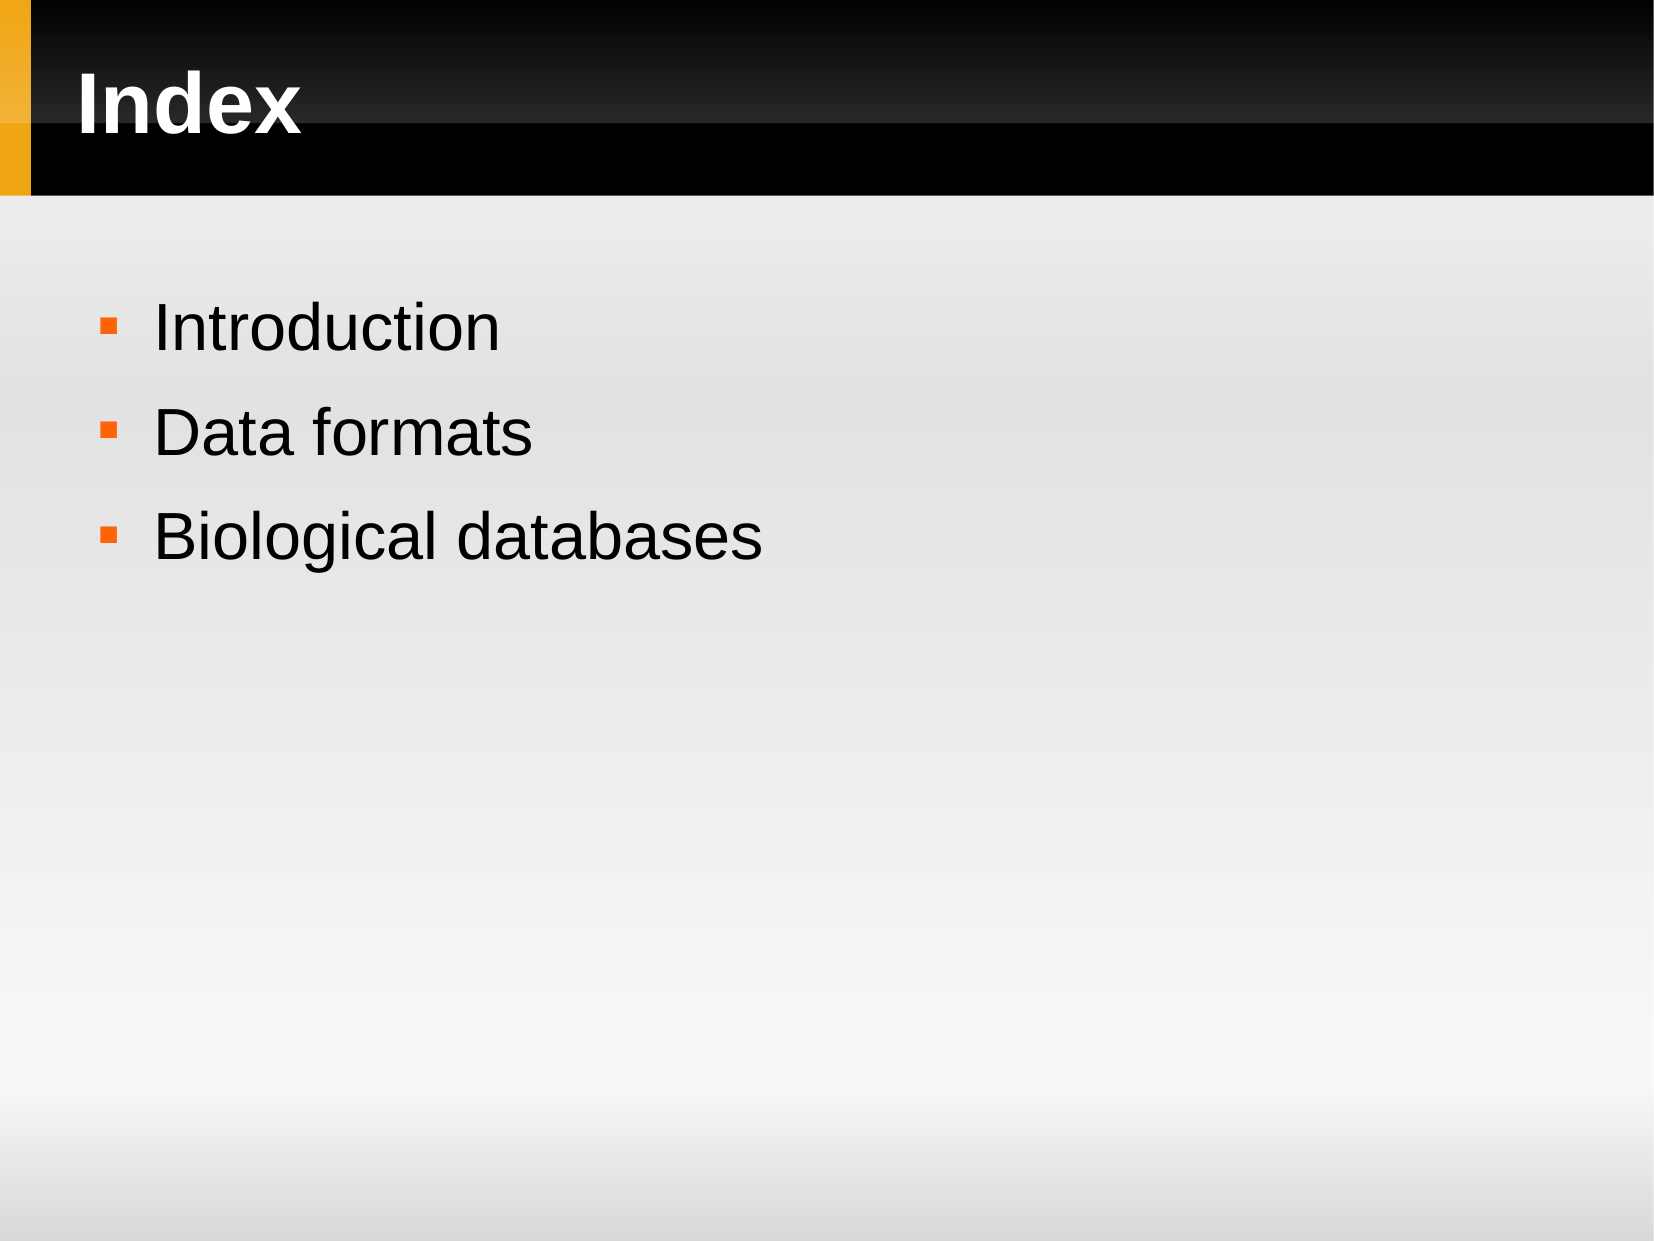

# Index
Introduction
Data formats
Biological databases